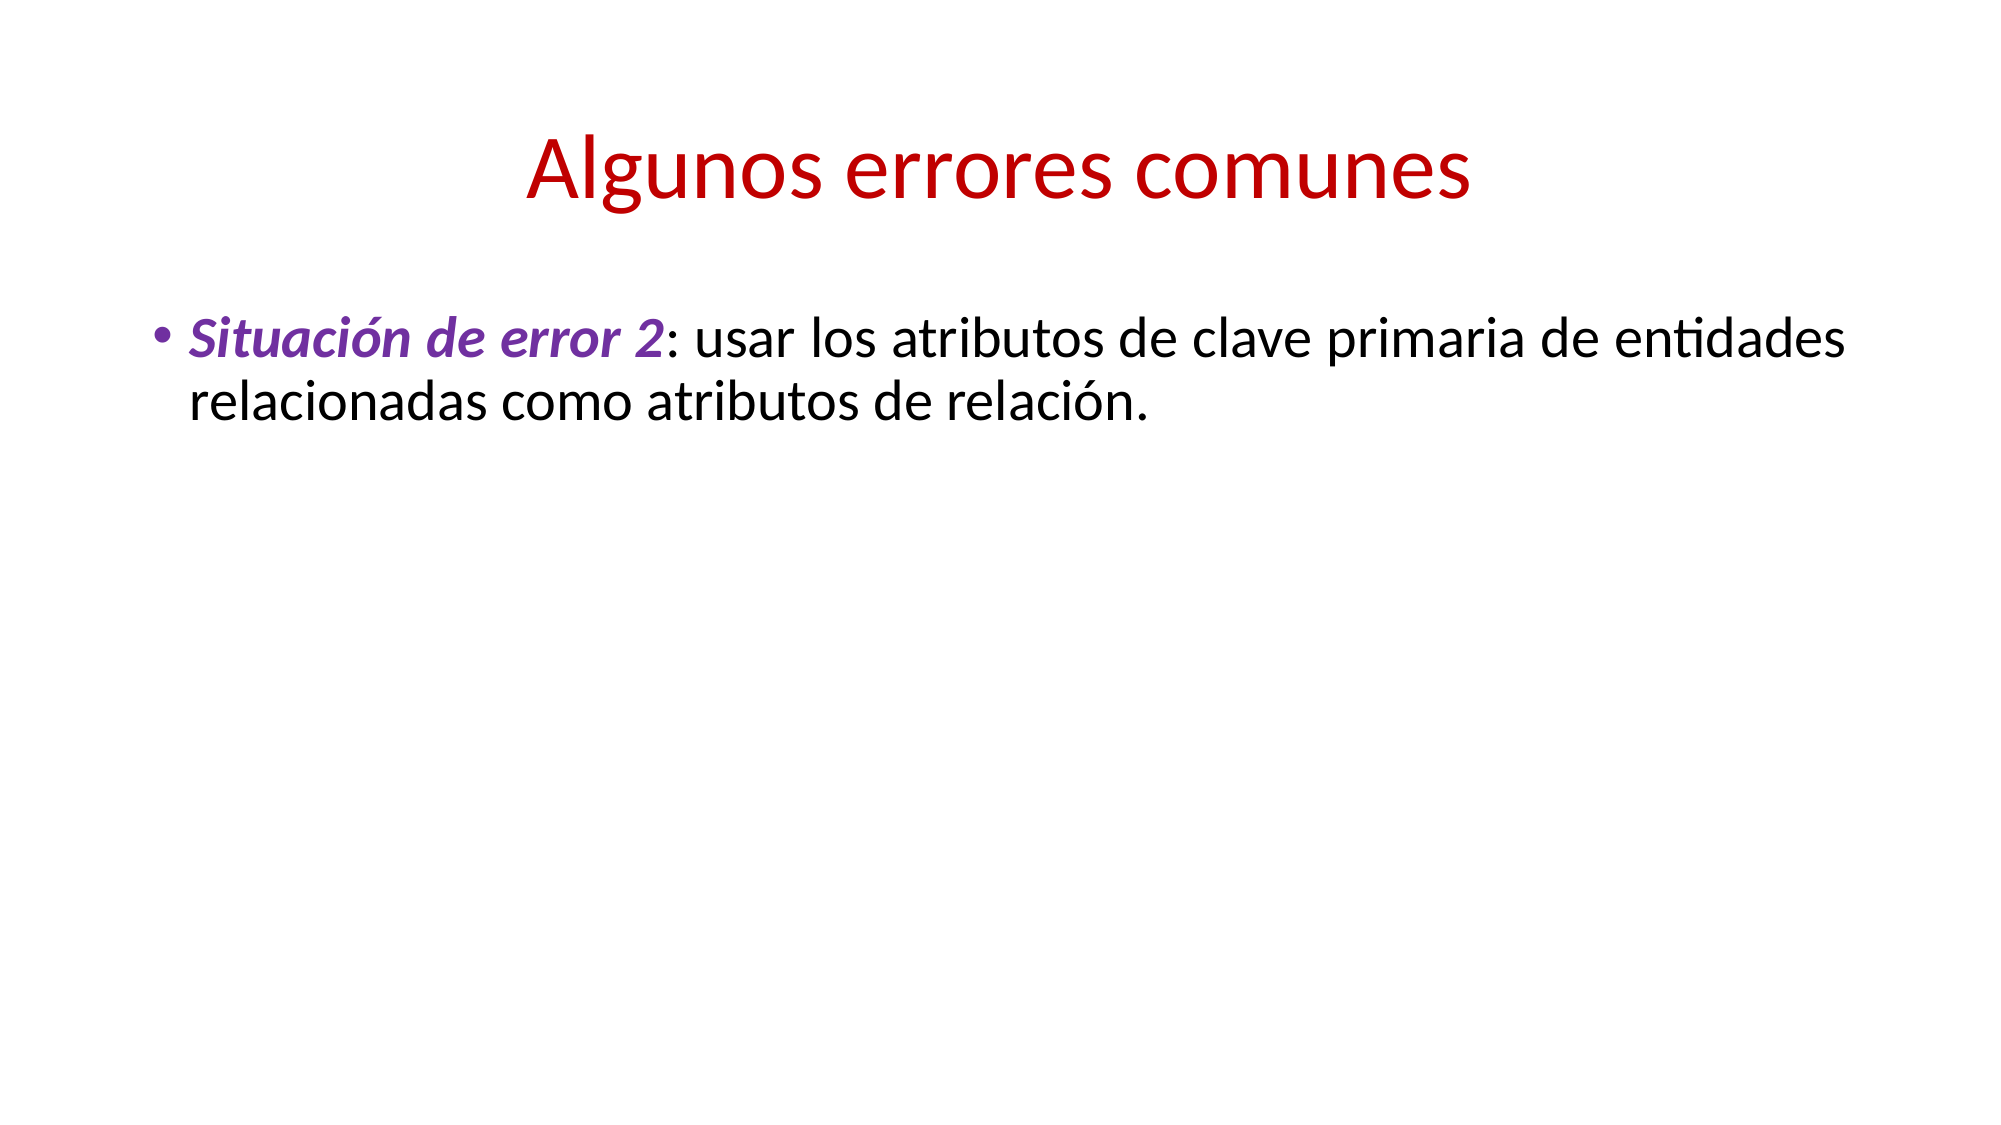

# Algunos errores comunes
Situación de error 2: usar los atributos de clave primaria de entidades relacionadas como atributos de relación.